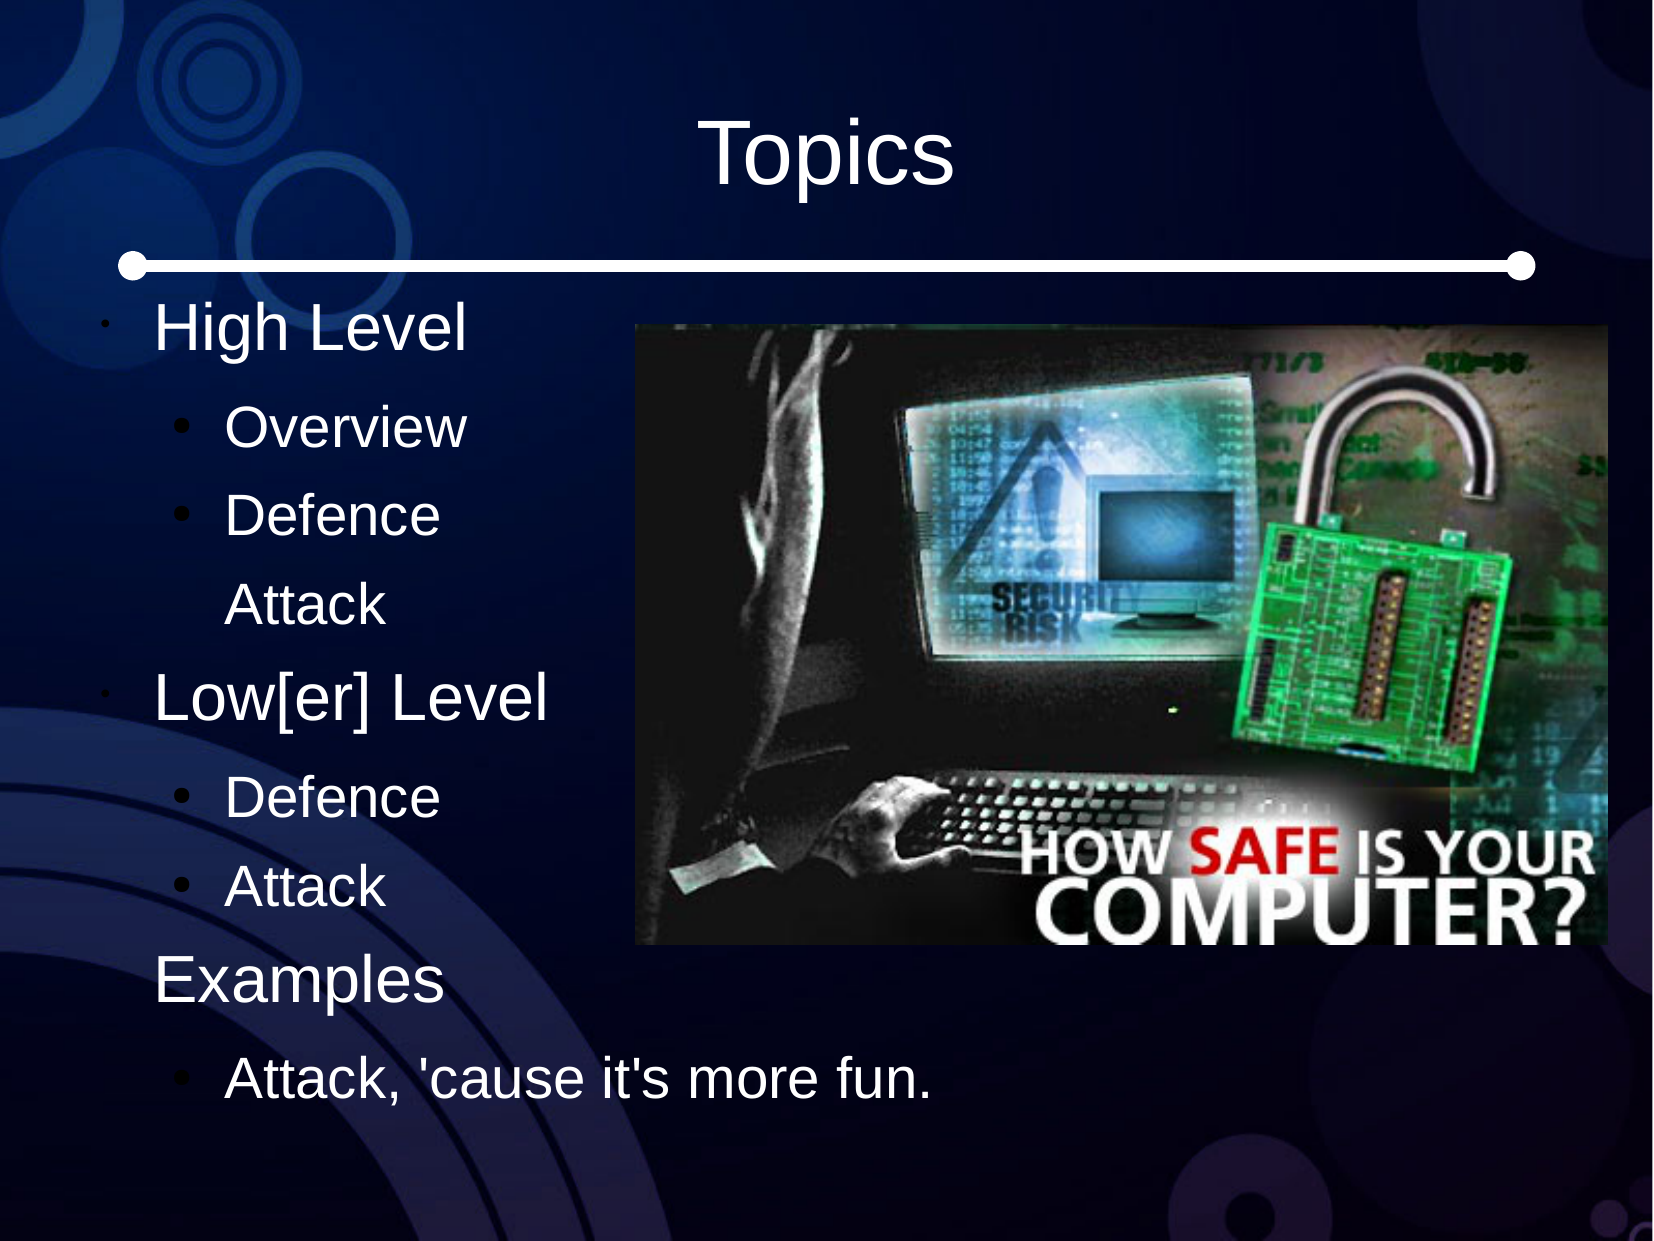

# Topics
High Level
Overview
Defence
Attack
Low[er] Level
Defence
Attack
Examples
Attack, 'cause it's more fun.